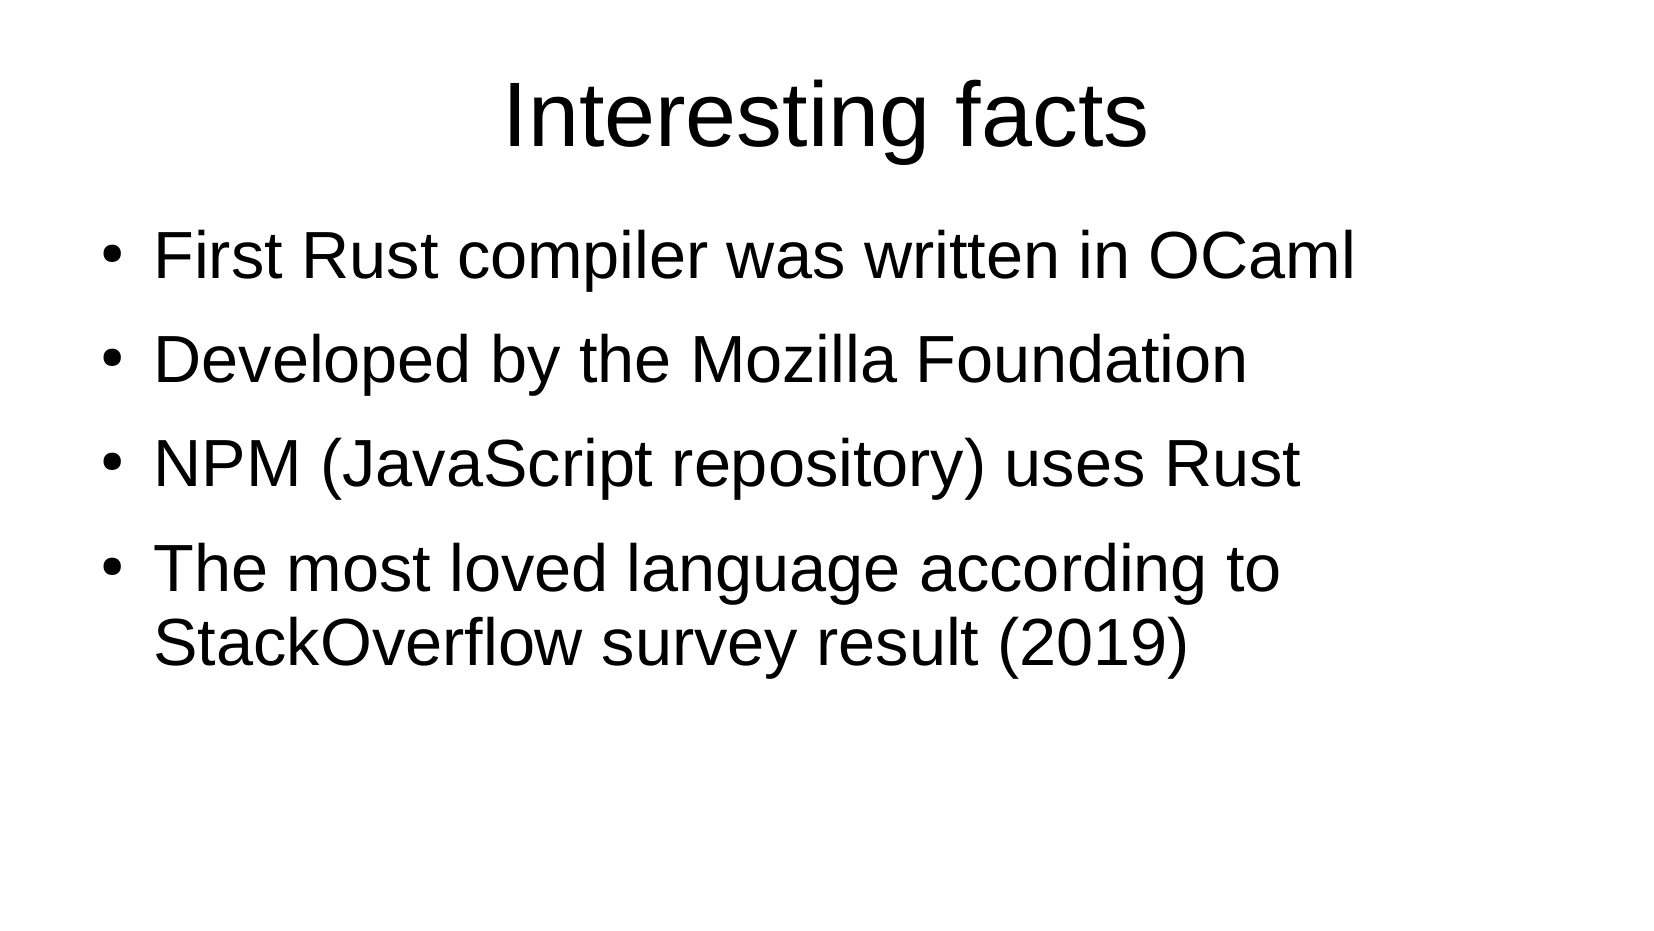

# Interesting facts
First Rust compiler was written in OCaml
Developed by the Mozilla Foundation
NPM (JavaScript repository) uses Rust
The most loved language according to StackOverflow survey result (2019)